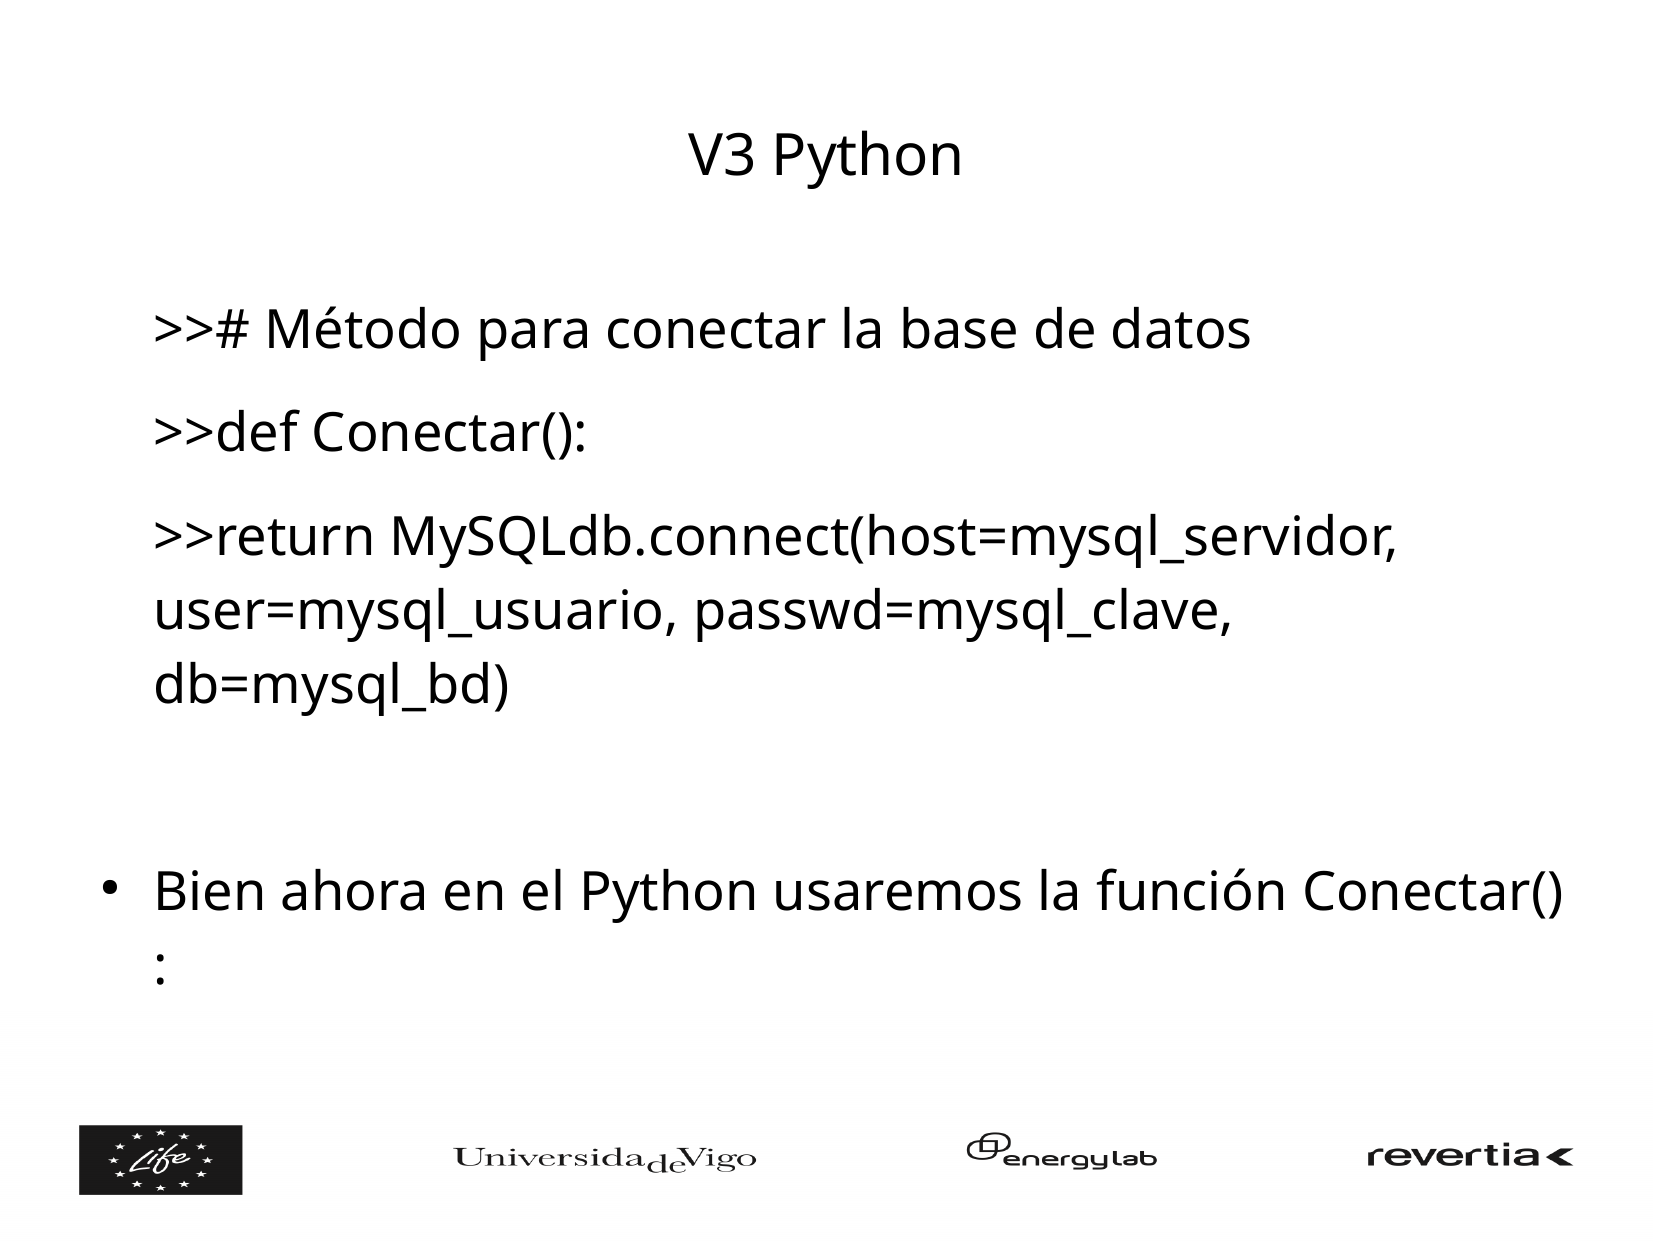

# V3 Python
>># Método para conectar la base de datos
>>def Conectar():
>>return MySQLdb.connect(host=mysql_servidor, user=mysql_usuario, passwd=mysql_clave, db=mysql_bd)
Bien ahora en el Python usaremos la función Conectar() :